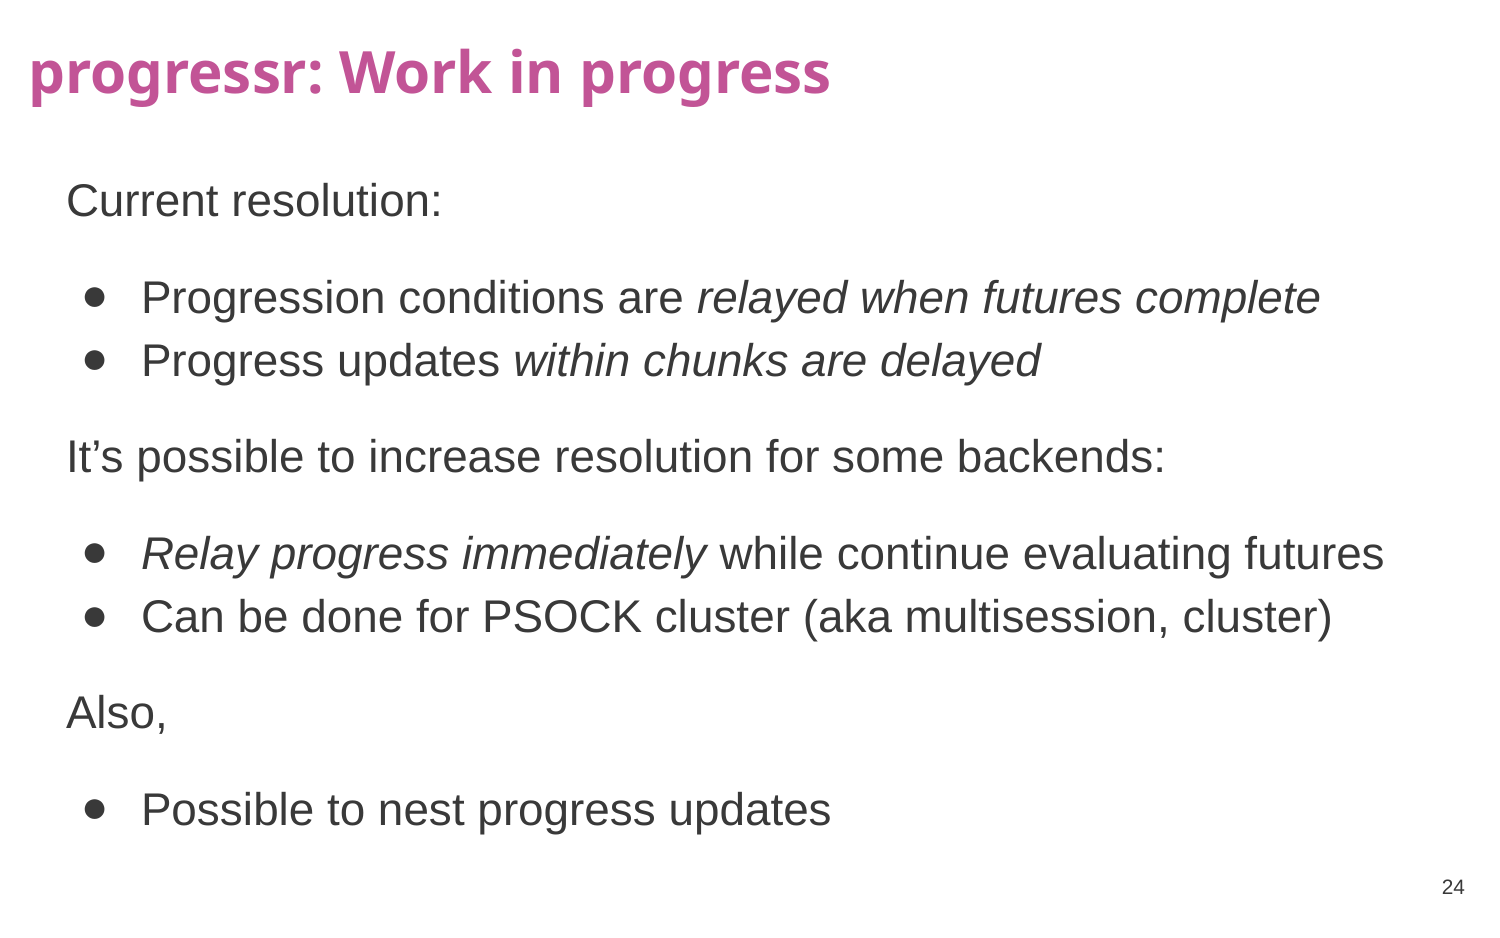

# progressr: Work in progress
Current resolution:
Progression conditions are relayed when futures complete
Progress updates within chunks are delayed
It’s possible to increase resolution for some backends:
Relay progress immediately while continue evaluating futures
Can be done for PSOCK cluster (aka multisession, cluster)
Also,
Possible to nest progress updates